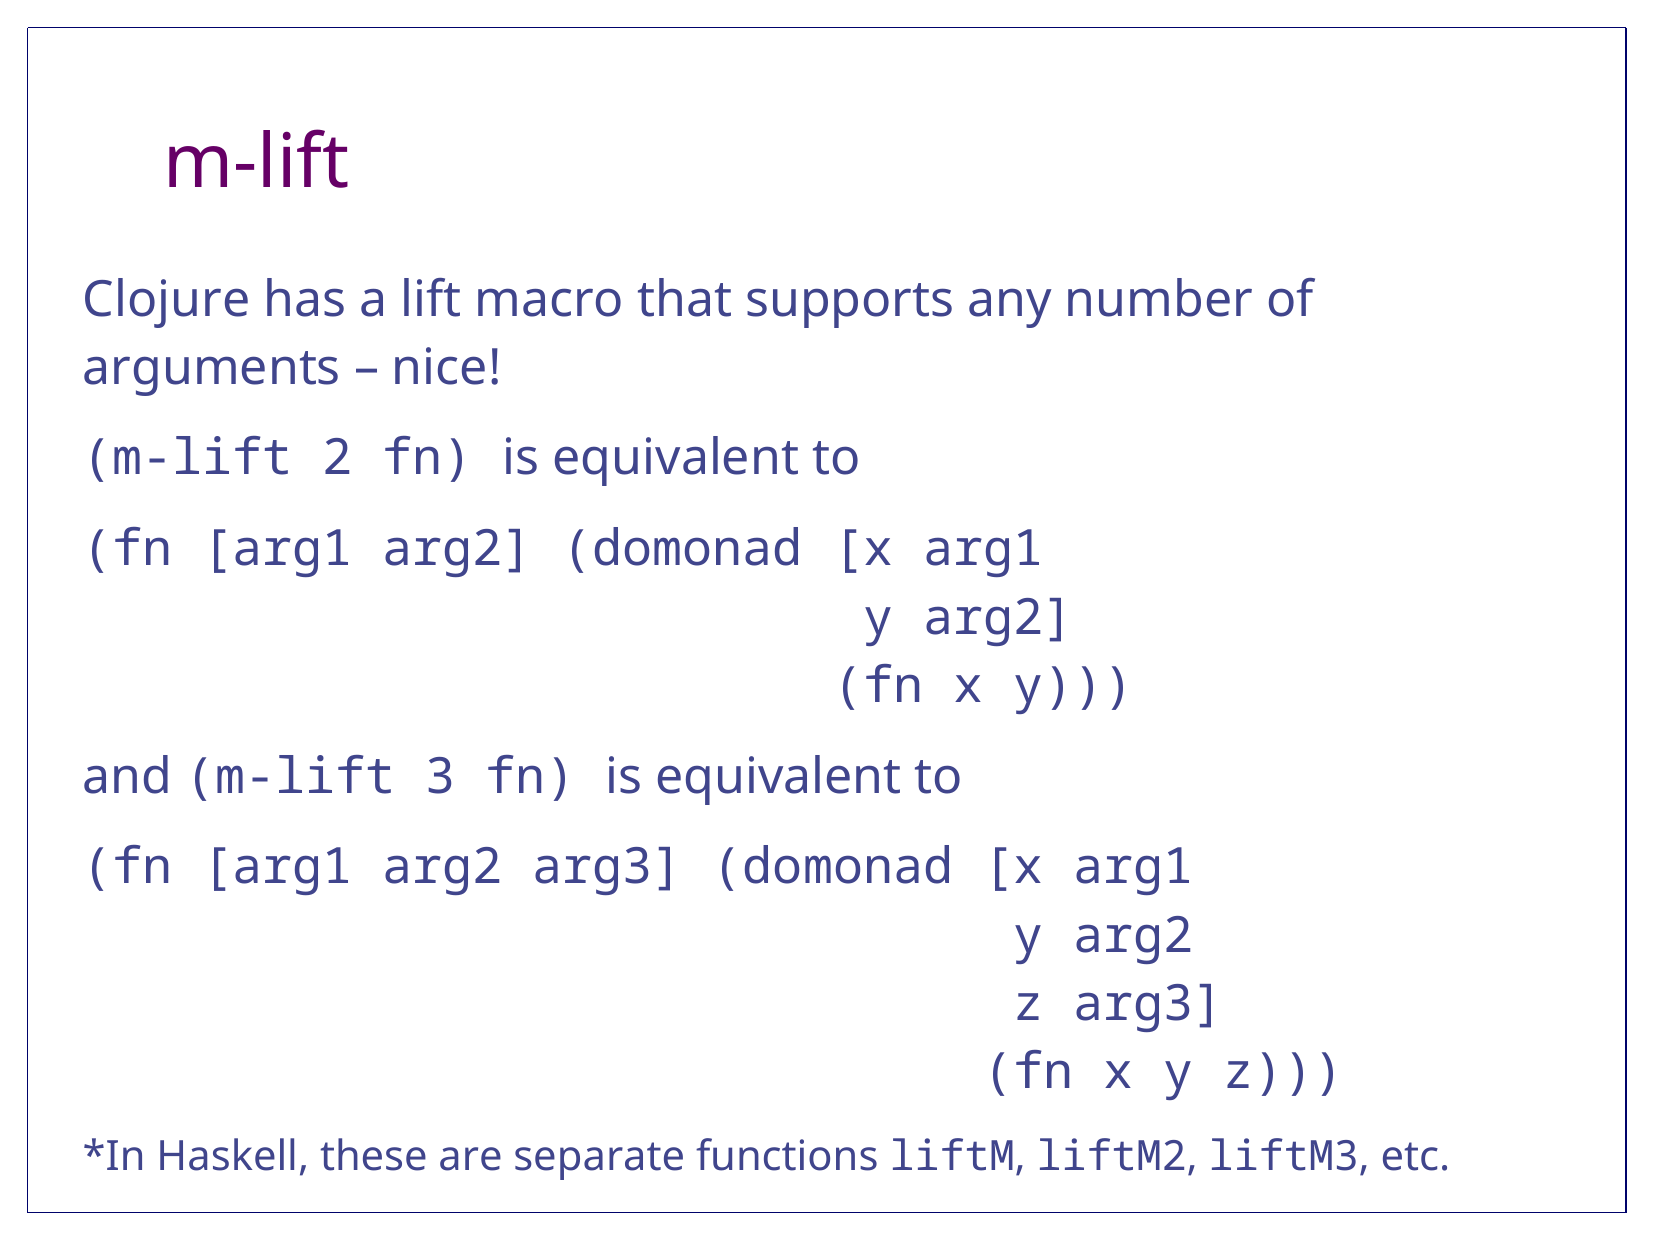

# m-lift
Clojure has a lift macro that supports any number of arguments – nice!
(m-lift 2 fn) is equivalent to
(fn [arg1 arg2] (domonad [x arg1
 y arg2]
 (fn x y)))
and (m-lift 3 fn) is equivalent to
(fn [arg1 arg2 arg3] (domonad [x arg1
 y arg2
 z arg3]
 (fn x y z)))
*In Haskell, these are separate functions liftM, liftM2, liftM3, etc.